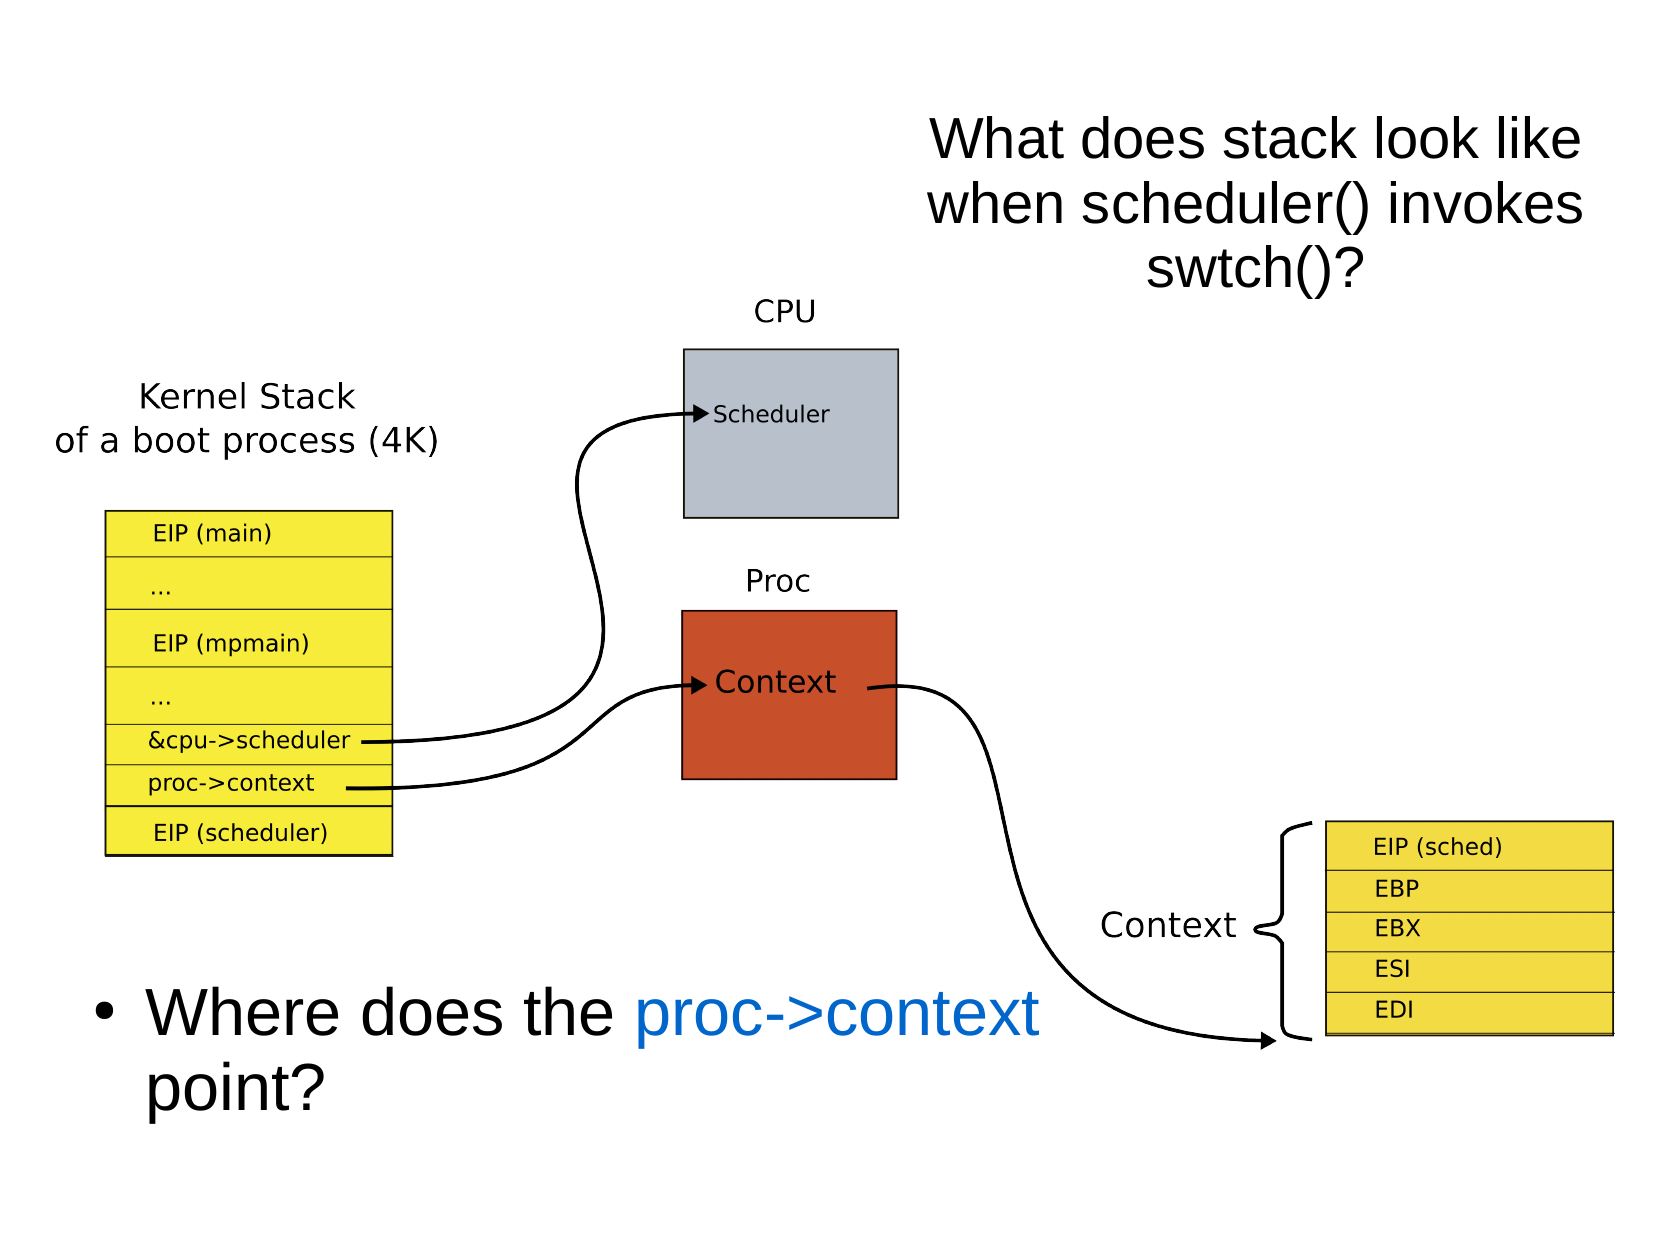

#
What does stack look like when scheduler() invokes swtch()?
Where does the proc->context point?